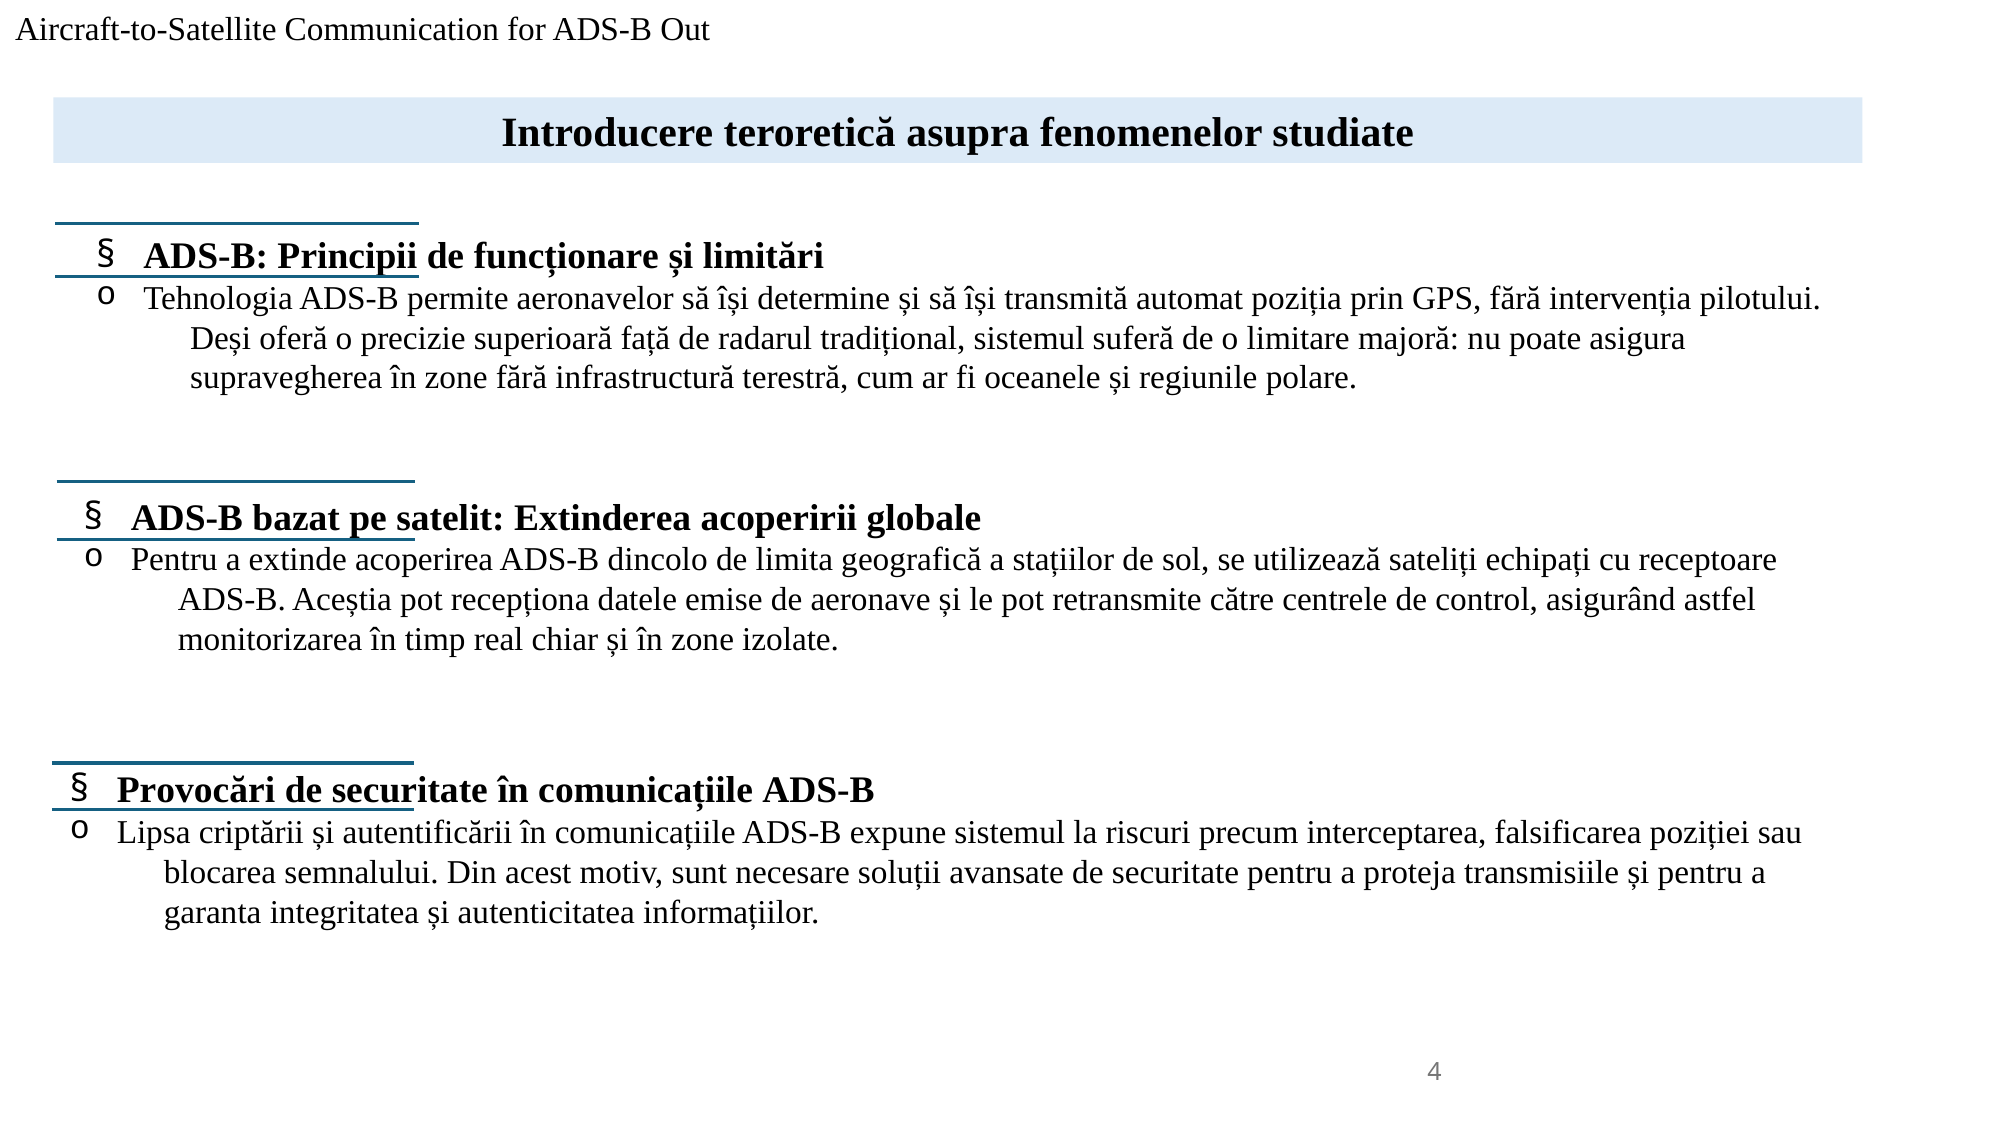

Aircraft-to-Satellite Communication for ADS-B Out
Introducere teroretică asupra fenomenelor studiate
ADS-B: Principii de funcționare și limitări
Tehnologia ADS-B permite aeronavelor să își determine și să își transmită automat poziția prin GPS, fără intervenția pilotului. Deși oferă o precizie superioară față de radarul tradițional, sistemul suferă de o limitare majoră: nu poate asigura supravegherea în zone fără infrastructură terestră, cum ar fi oceanele și regiunile polare.
ADS-B bazat pe satelit: Extinderea acoperirii globale
Pentru a extinde acoperirea ADS-B dincolo de limita geografică a stațiilor de sol, se utilizează sateliți echipați cu receptoare ADS-B. Aceștia pot recepționa datele emise de aeronave și le pot retransmite către centrele de control, asigurând astfel monitorizarea în timp real chiar și în zone izolate.
Provocări de securitate în comunicațiile ADS-B
Lipsa criptării și autentificării în comunicațiile ADS-B expune sistemul la riscuri precum interceptarea, falsificarea poziției sau blocarea semnalului. Din acest motiv, sunt necesare soluții avansate de securitate pentru a proteja transmisiile și pentru a garanta integritatea și autenticitatea informațiilor.